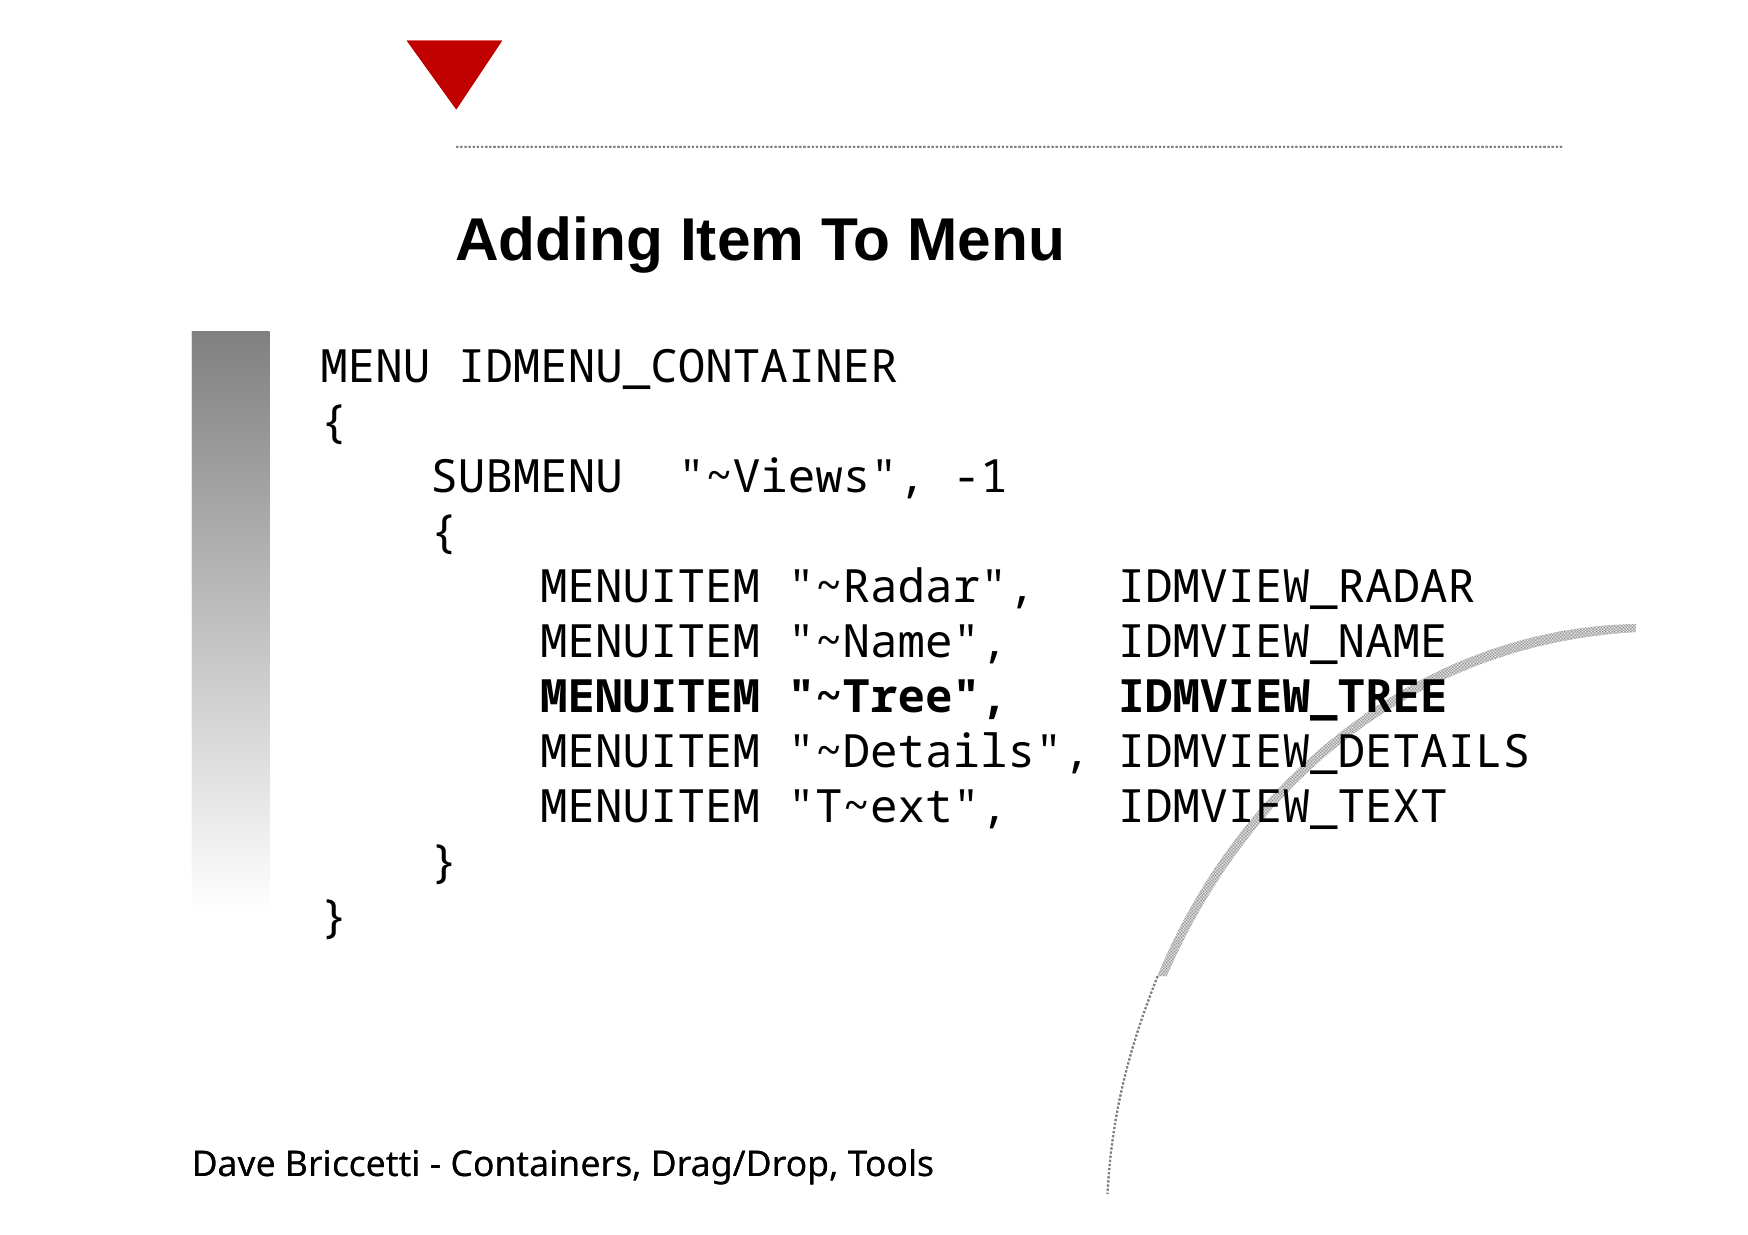

Adding Item To Menu
MENU IDMENU_CONTAINER
{
 SUBMENU "~Views", -1
 {
 MENUITEM "~Radar", IDMVIEW_RADAR
 MENUITEM "~Name", IDMVIEW_NAME
 MENUITEM "~Tree", IDMVIEW_TREE
 MENUITEM "~Details", IDMVIEW_DETAILS
 MENUITEM "T~ext", IDMVIEW_TEXT
 }
}
Dave Briccetti - Containers, Drag/Drop, Tools